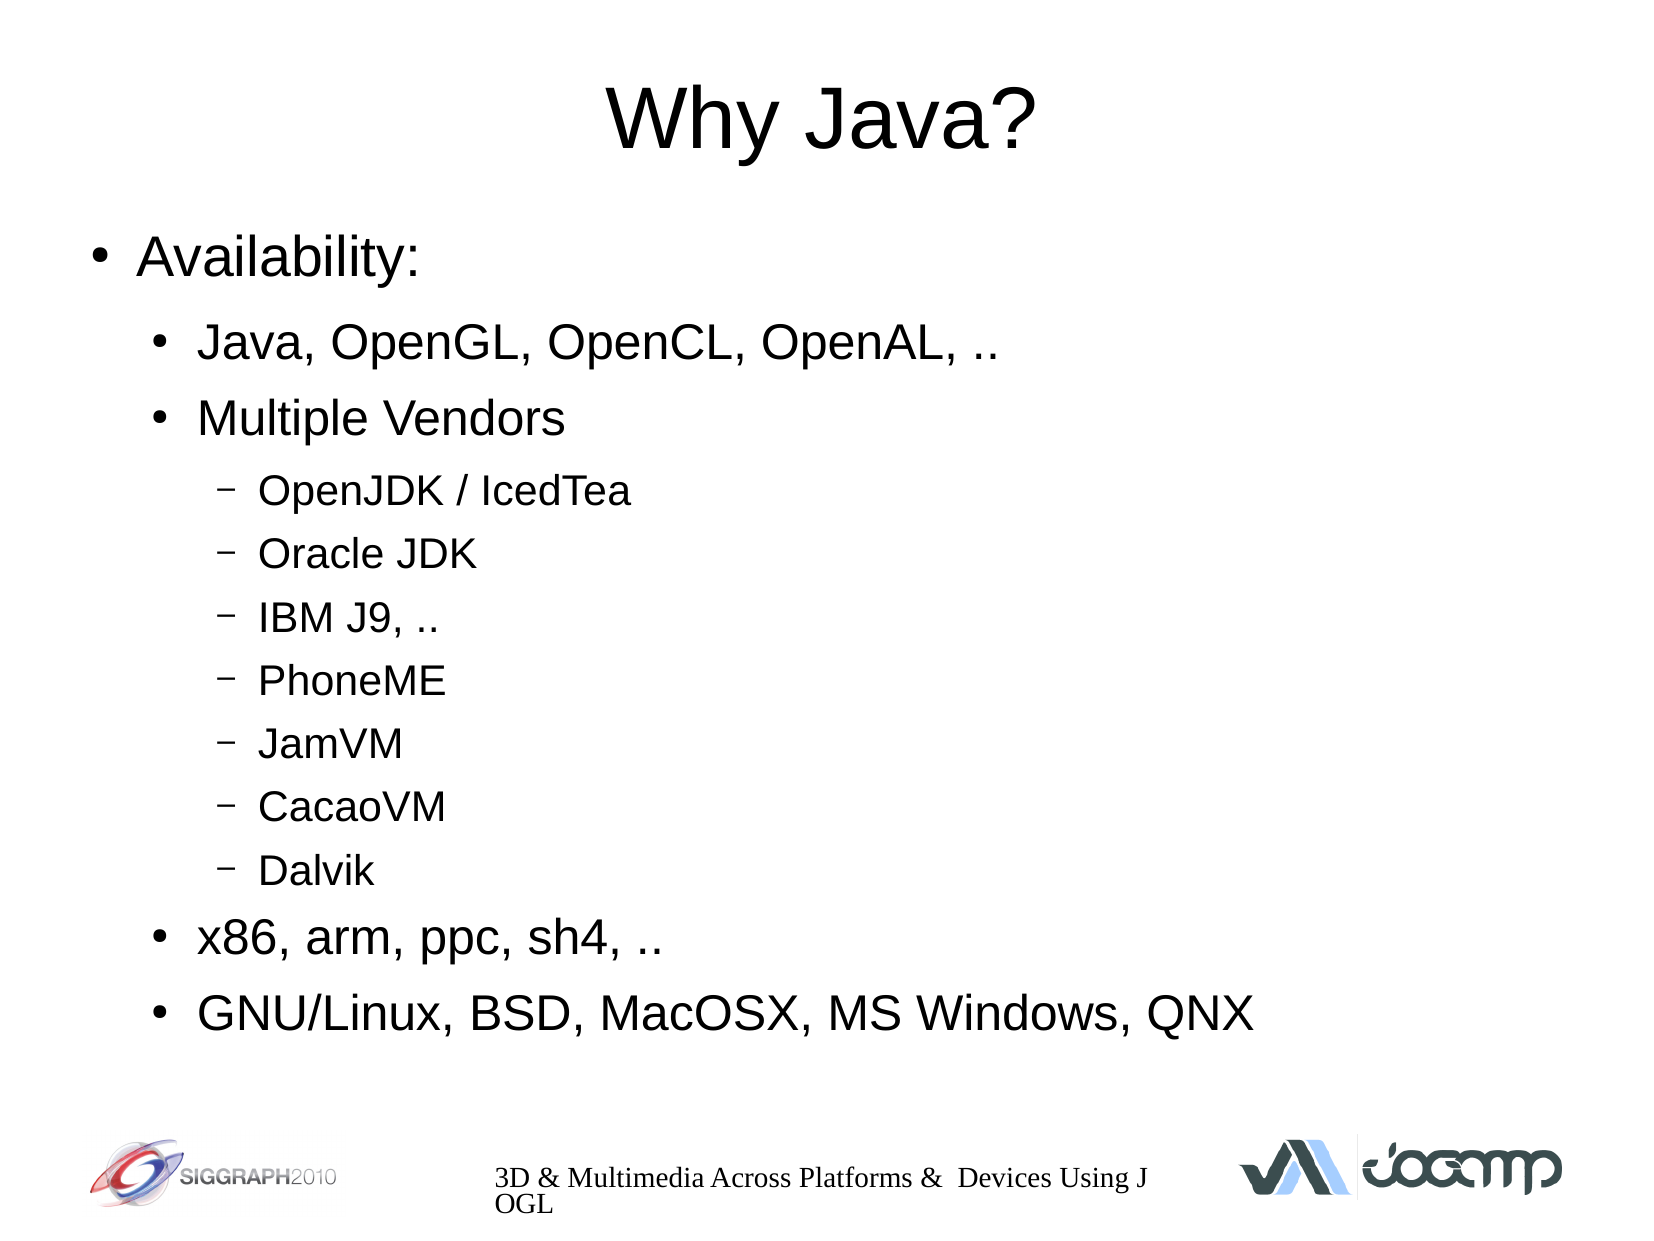

# Why Java?
Availability:
Java, OpenGL, OpenCL, OpenAL, ..
Multiple Vendors
OpenJDK / IcedTea
Oracle JDK
IBM J9, ..
PhoneME
JamVM
CacaoVM
Dalvik
x86, arm, ppc, sh4, ..
GNU/Linux, BSD, MacOSX, MS Windows, QNX
3D & Multimedia Across Platforms & Devices Using JOGL